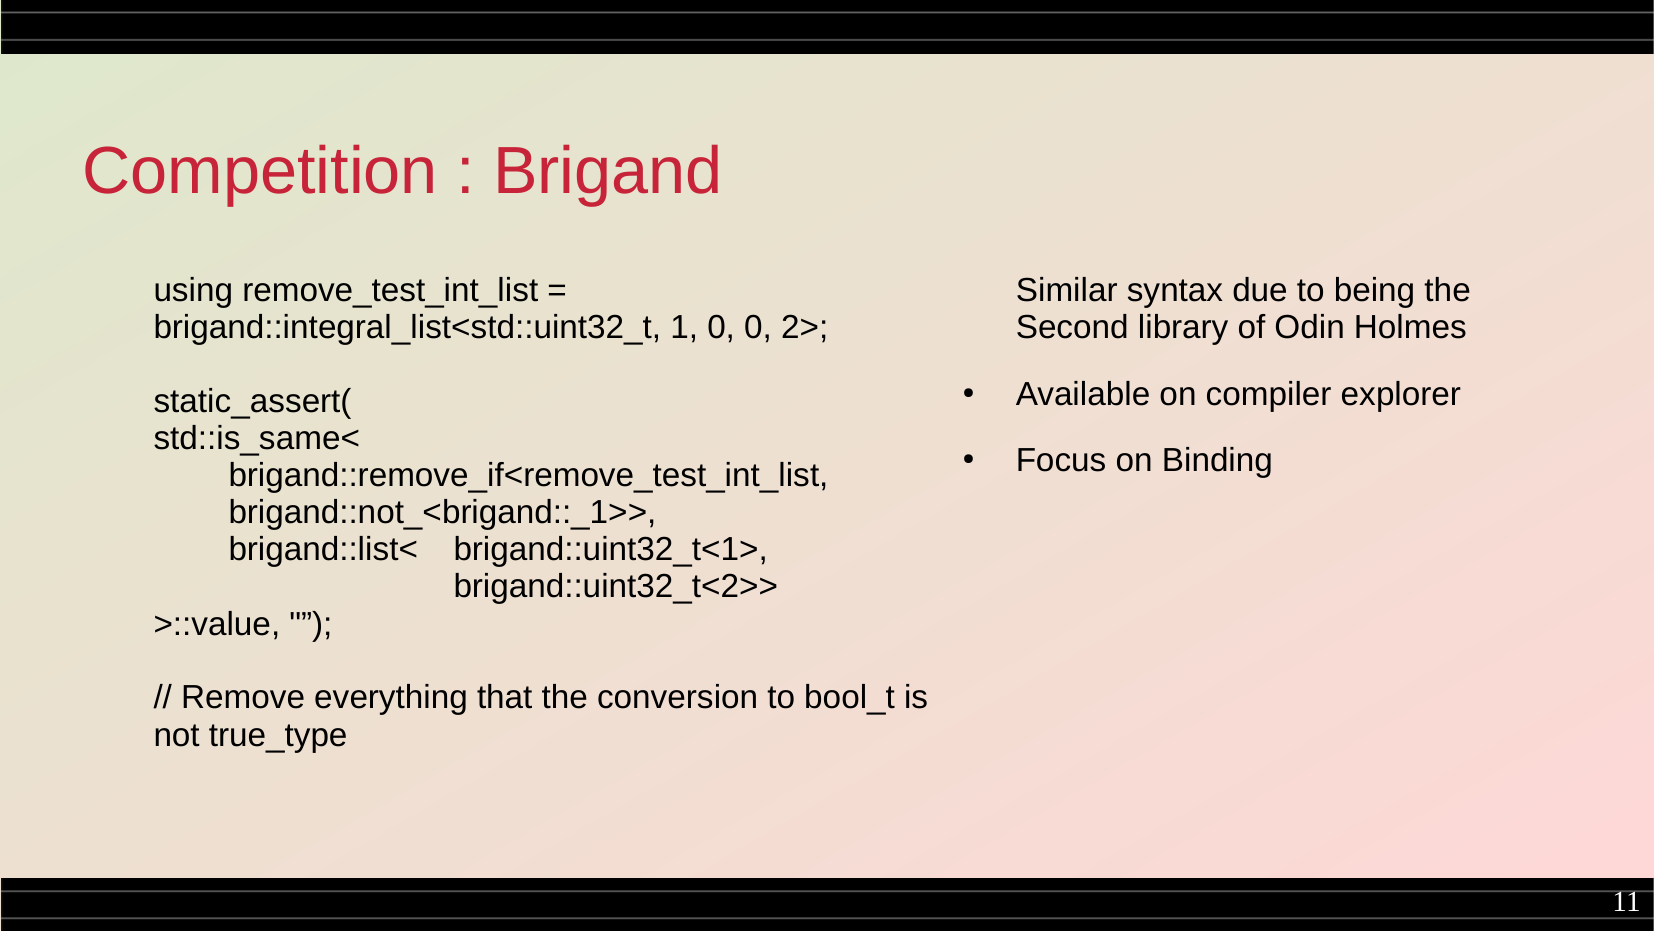

# Competition : Brigand
using remove_test_int_list = brigand::integral_list<std::uint32_t, 1, 0, 0, 2>;
static_assert(
std::is_same<
	brigand::remove_if<remove_test_int_list, 		brigand::not_<brigand::_1>>,
	brigand::list<	brigand::uint32_t<1>, 						brigand::uint32_t<2>>
>::value, "”);
// Remove everything that the conversion to bool_t is not true_type
Similar syntax due to being the Second library of Odin Holmes
Available on compiler explorer
Focus on Binding